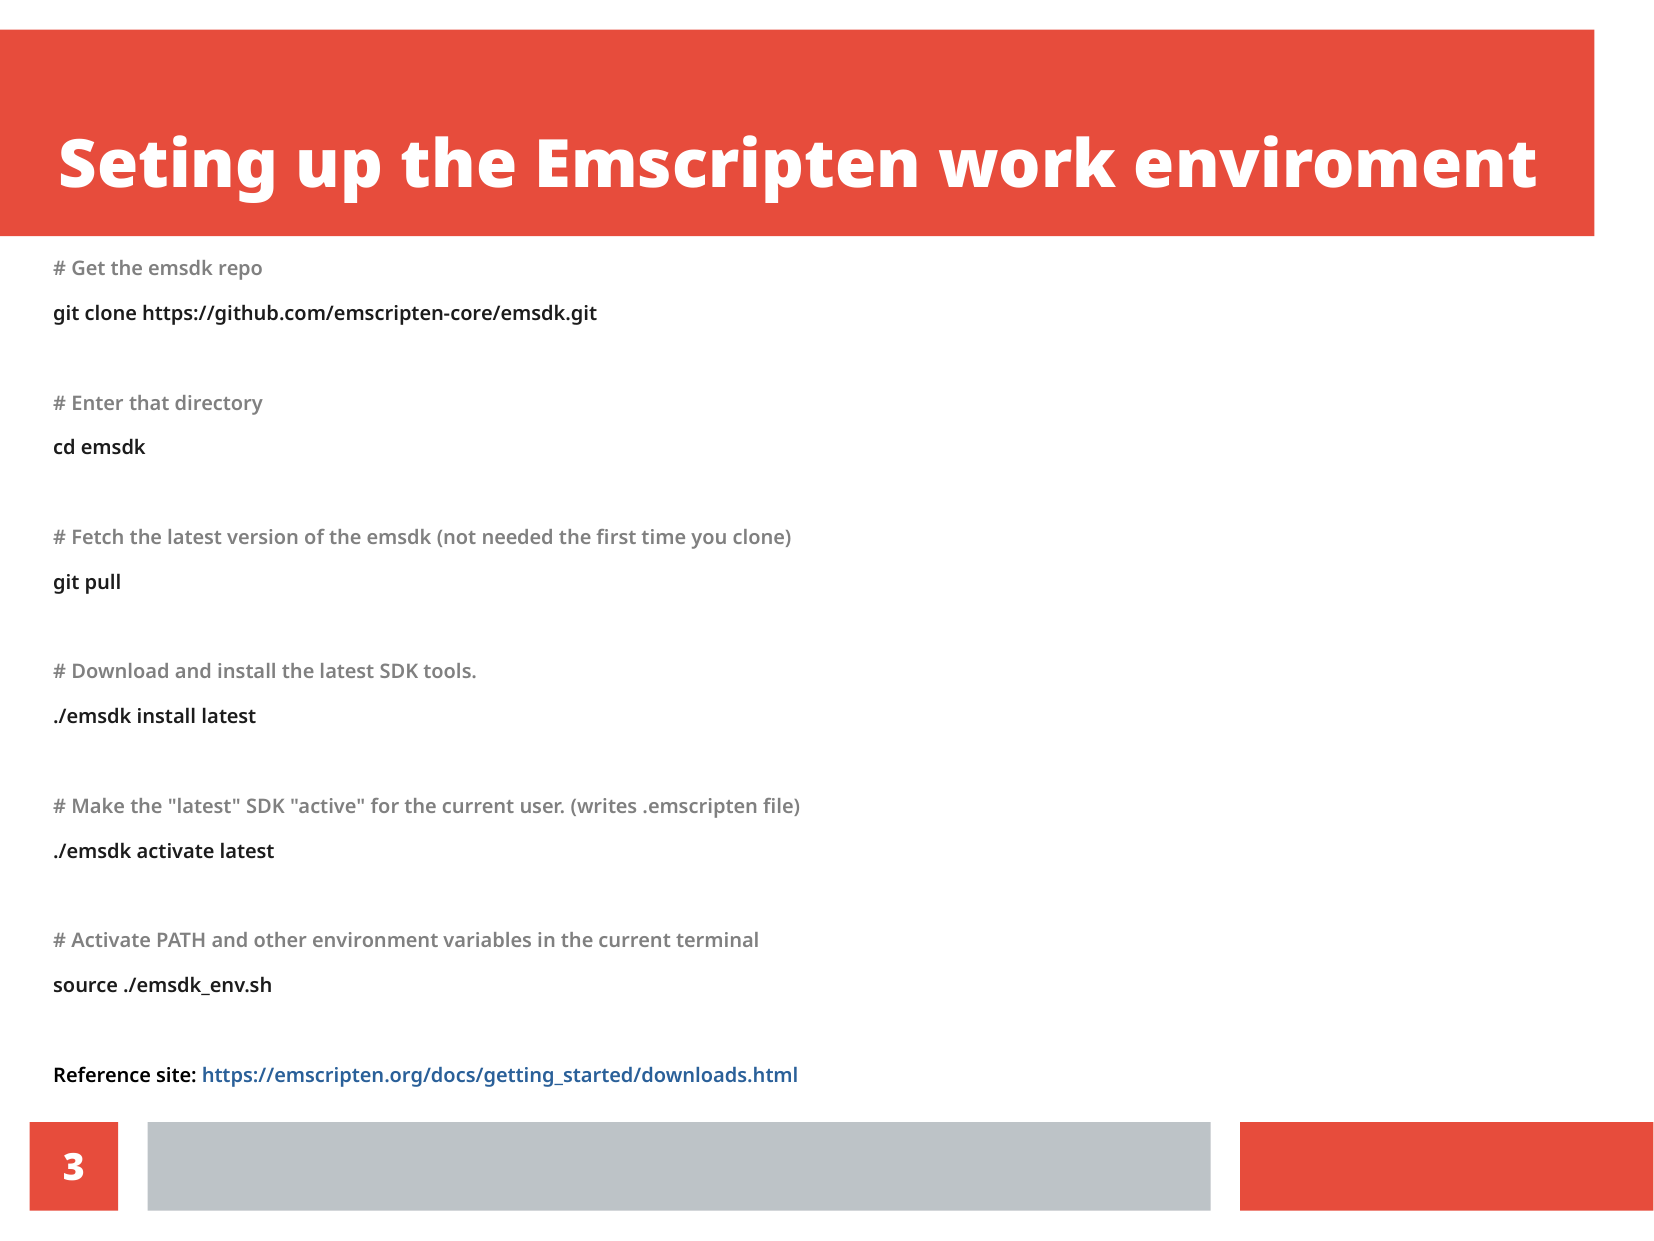

# Seting up the Emscripten work enviroment
# Get the emsdk repo
git clone https://github.com/emscripten-core/emsdk.git
# Enter that directory
cd emsdk
# Fetch the latest version of the emsdk (not needed the first time you clone)
git pull
# Download and install the latest SDK tools.
./emsdk install latest
# Make the "latest" SDK "active" for the current user. (writes .emscripten file)
./emsdk activate latest
# Activate PATH and other environment variables in the current terminal
source ./emsdk_env.sh
Reference site: https://emscripten.org/docs/getting_started/downloads.html
3